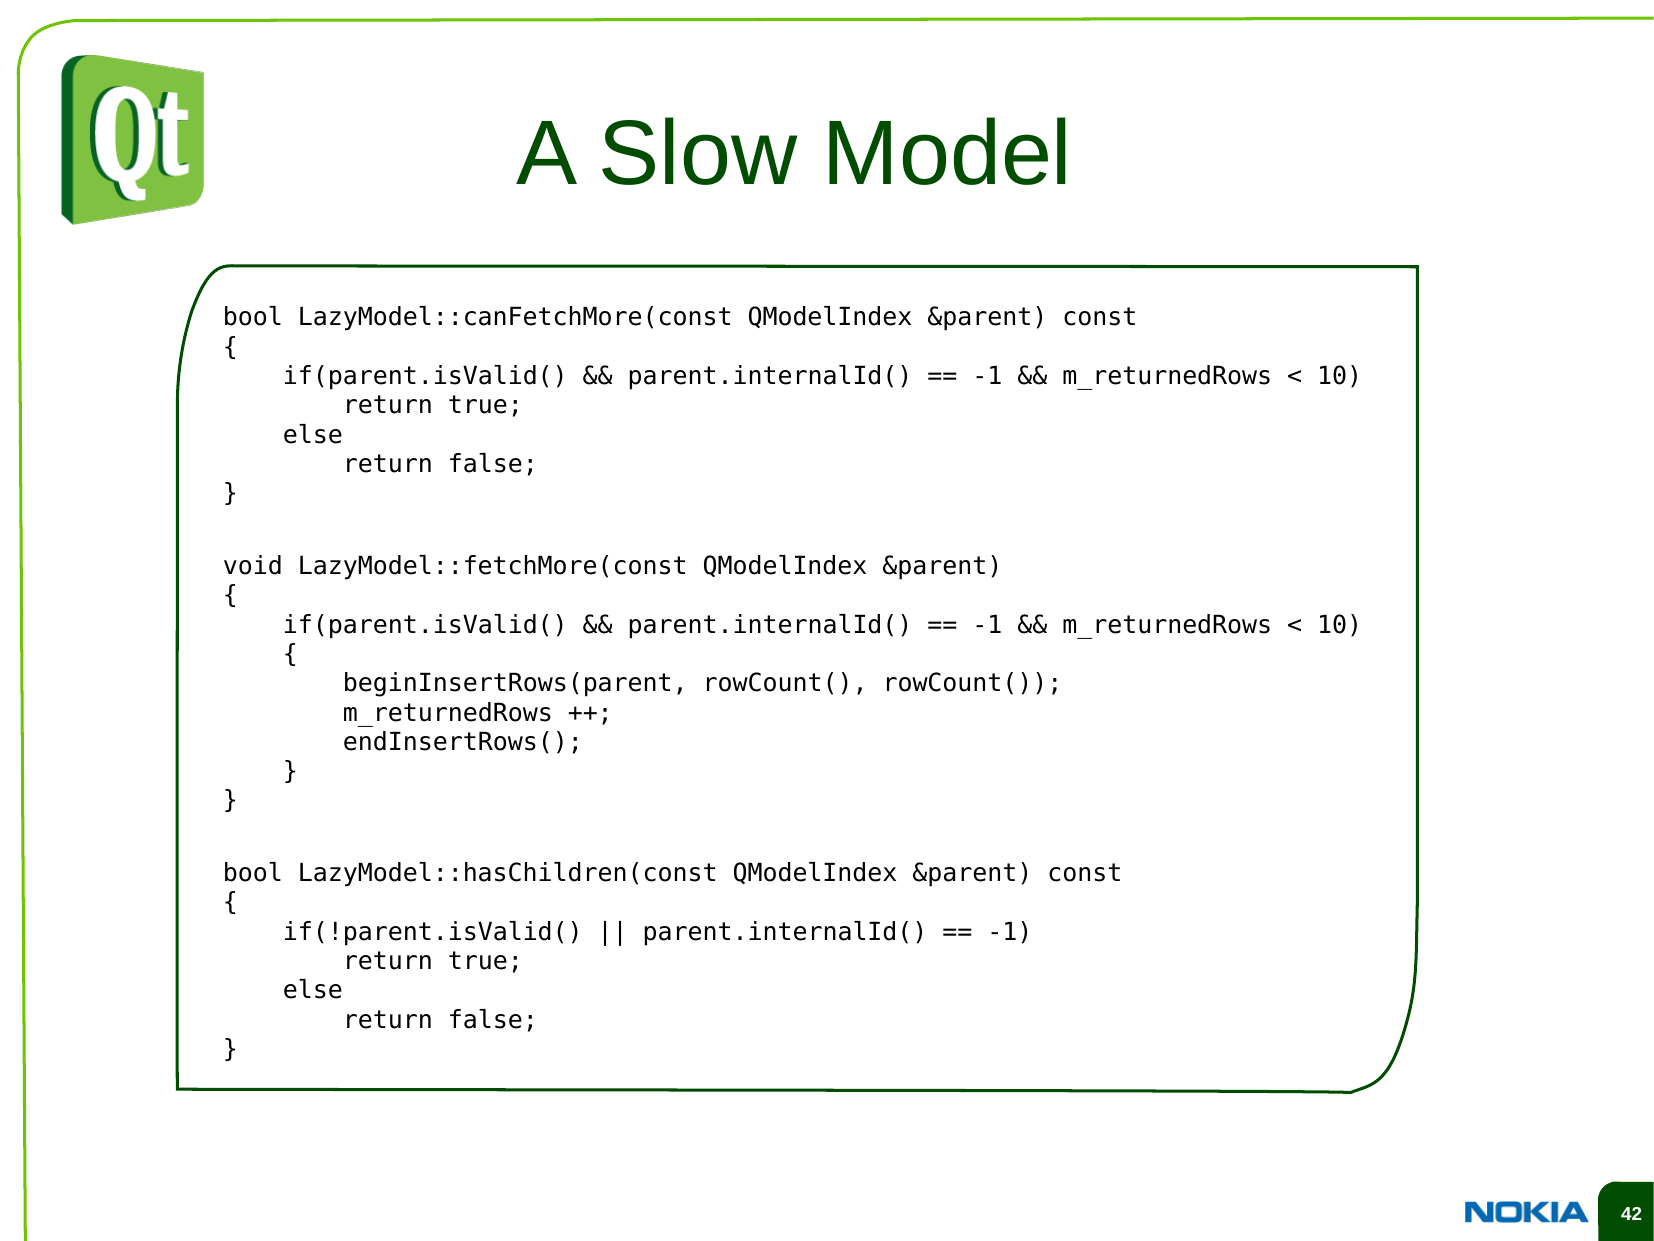

# A Slow Model
bool LazyModel::canFetchMore(const QModelIndex &parent) const
{
 if(parent.isValid() && parent.internalId() == -1 && m_returnedRows < 10)
 return true;
 else
 return false;
}
void LazyModel::fetchMore(const QModelIndex &parent)
{
 if(parent.isValid() && parent.internalId() == -1 && m_returnedRows < 10)
 {
 beginInsertRows(parent, rowCount(), rowCount());
 m_returnedRows ++;
 endInsertRows();
 }
}
bool LazyModel::hasChildren(const QModelIndex &parent) const
{
 if(!parent.isValid() || parent.internalId() == -1)
 return true;
 else
 return false;
}